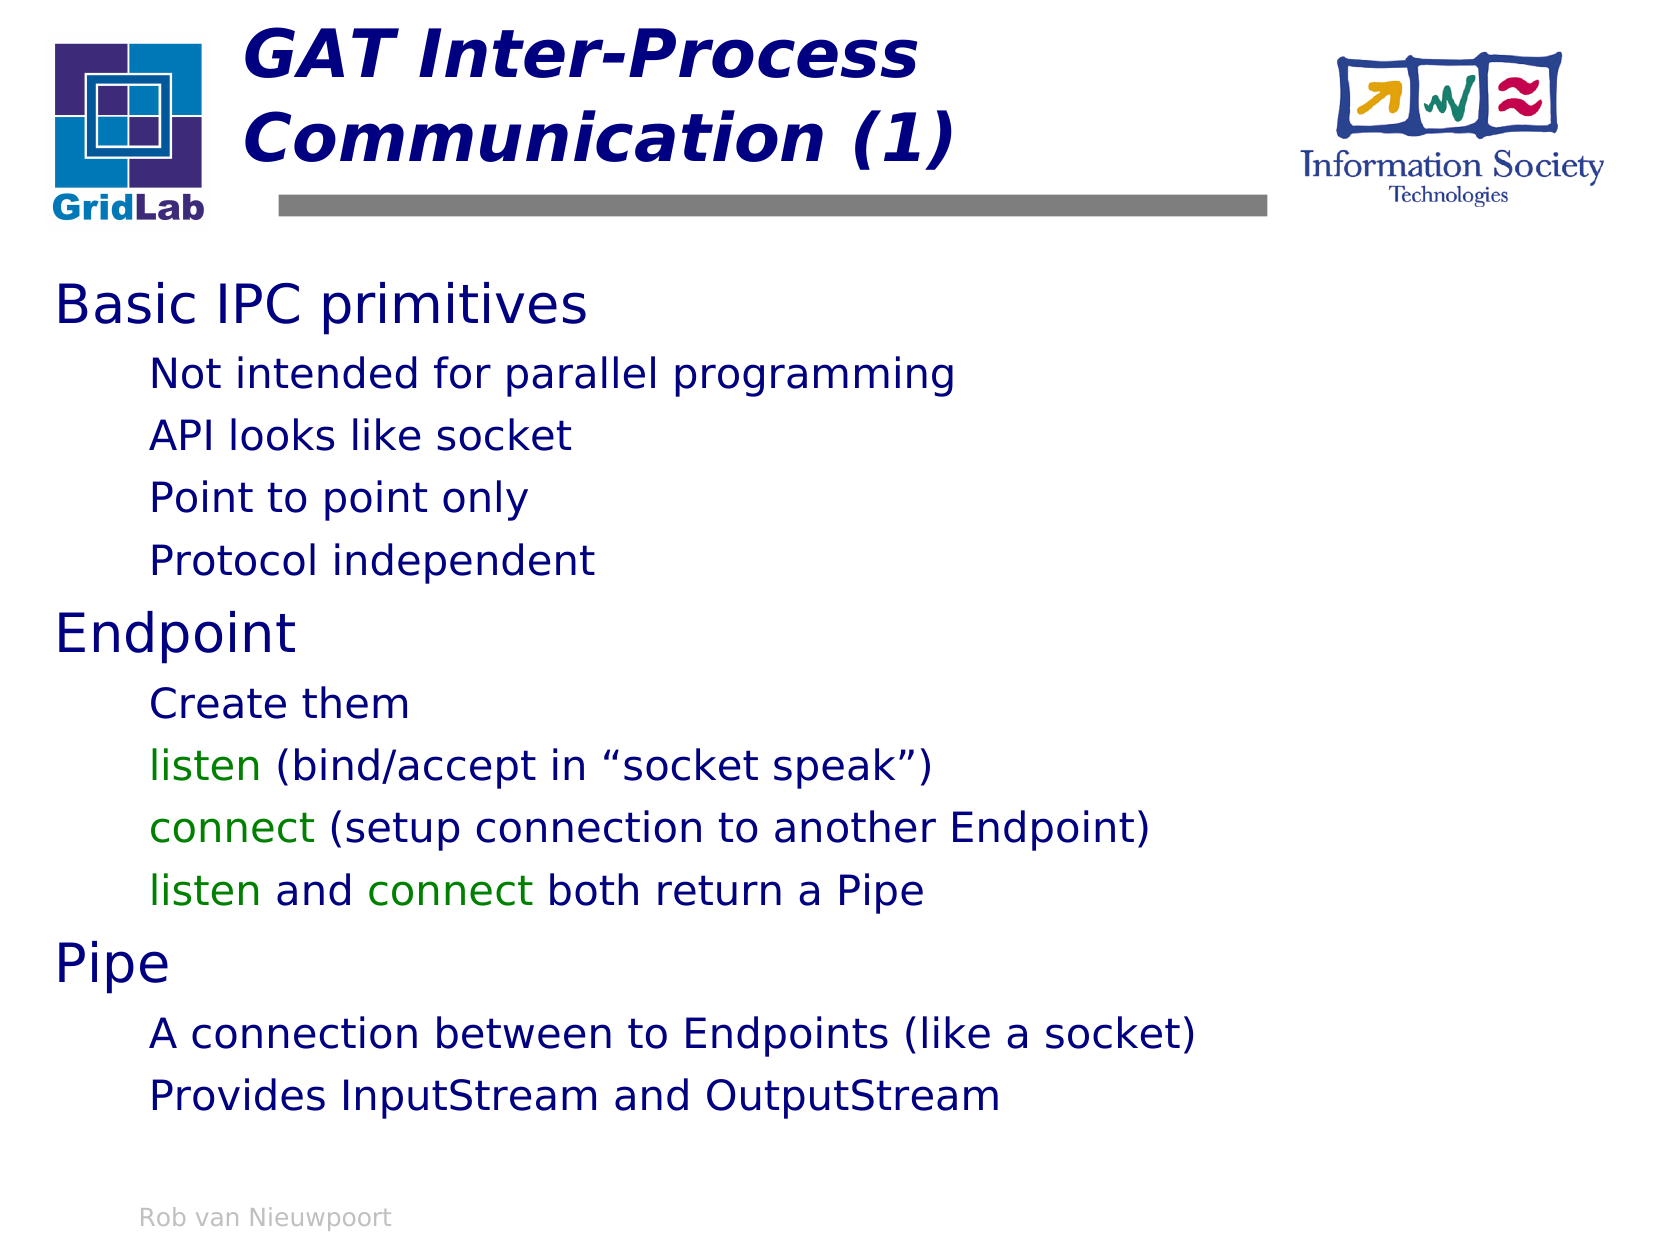

# GAT Inter-Process Communication (1)
Basic IPC primitives
Not intended for parallel programming
API looks like socket
Point to point only
Protocol independent
Endpoint
Create them
listen (bind/accept in “socket speak”)
connect (setup connection to another Endpoint)
listen and connect both return a Pipe
Pipe
A connection between to Endpoints (like a socket)
Provides InputStream and OutputStream